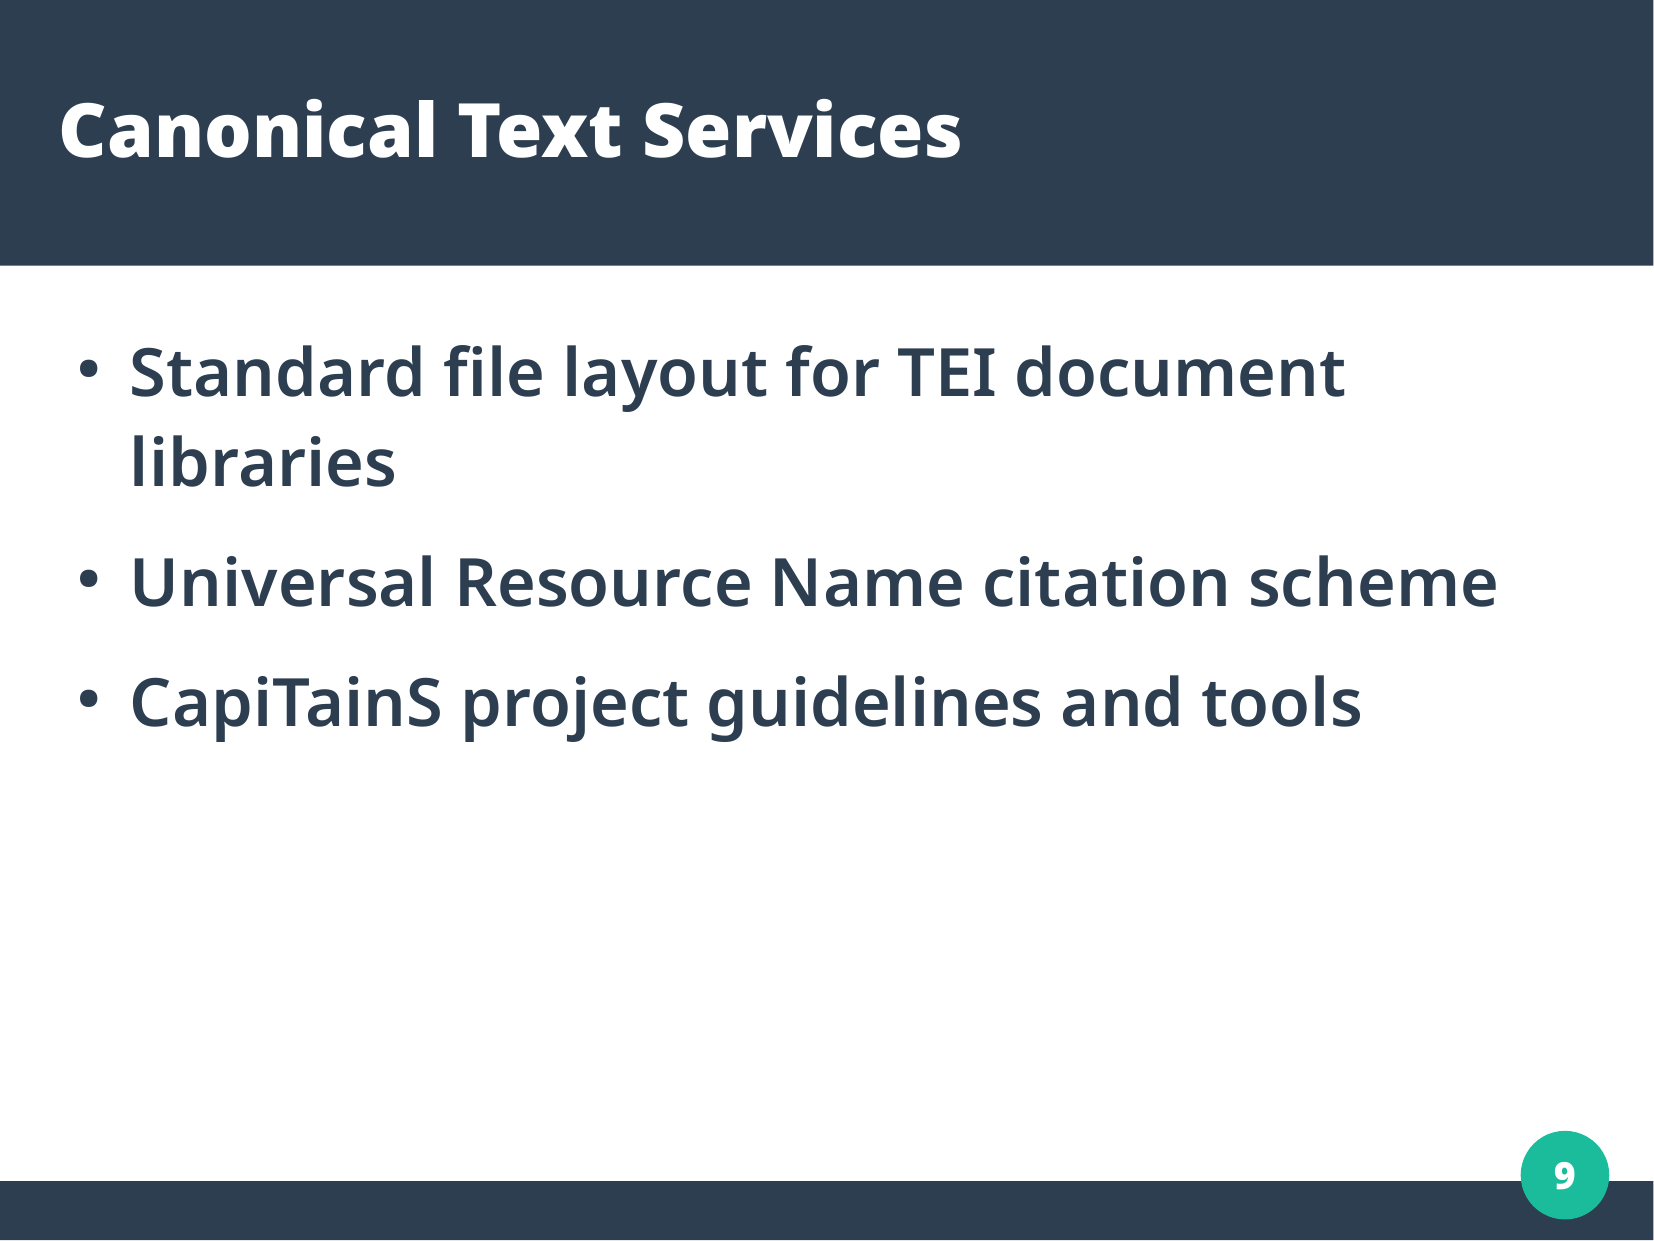

# Canonical Text Services
Standard file layout for TEI document libraries
Universal Resource Name citation scheme
CapiTainS project guidelines and tools
9